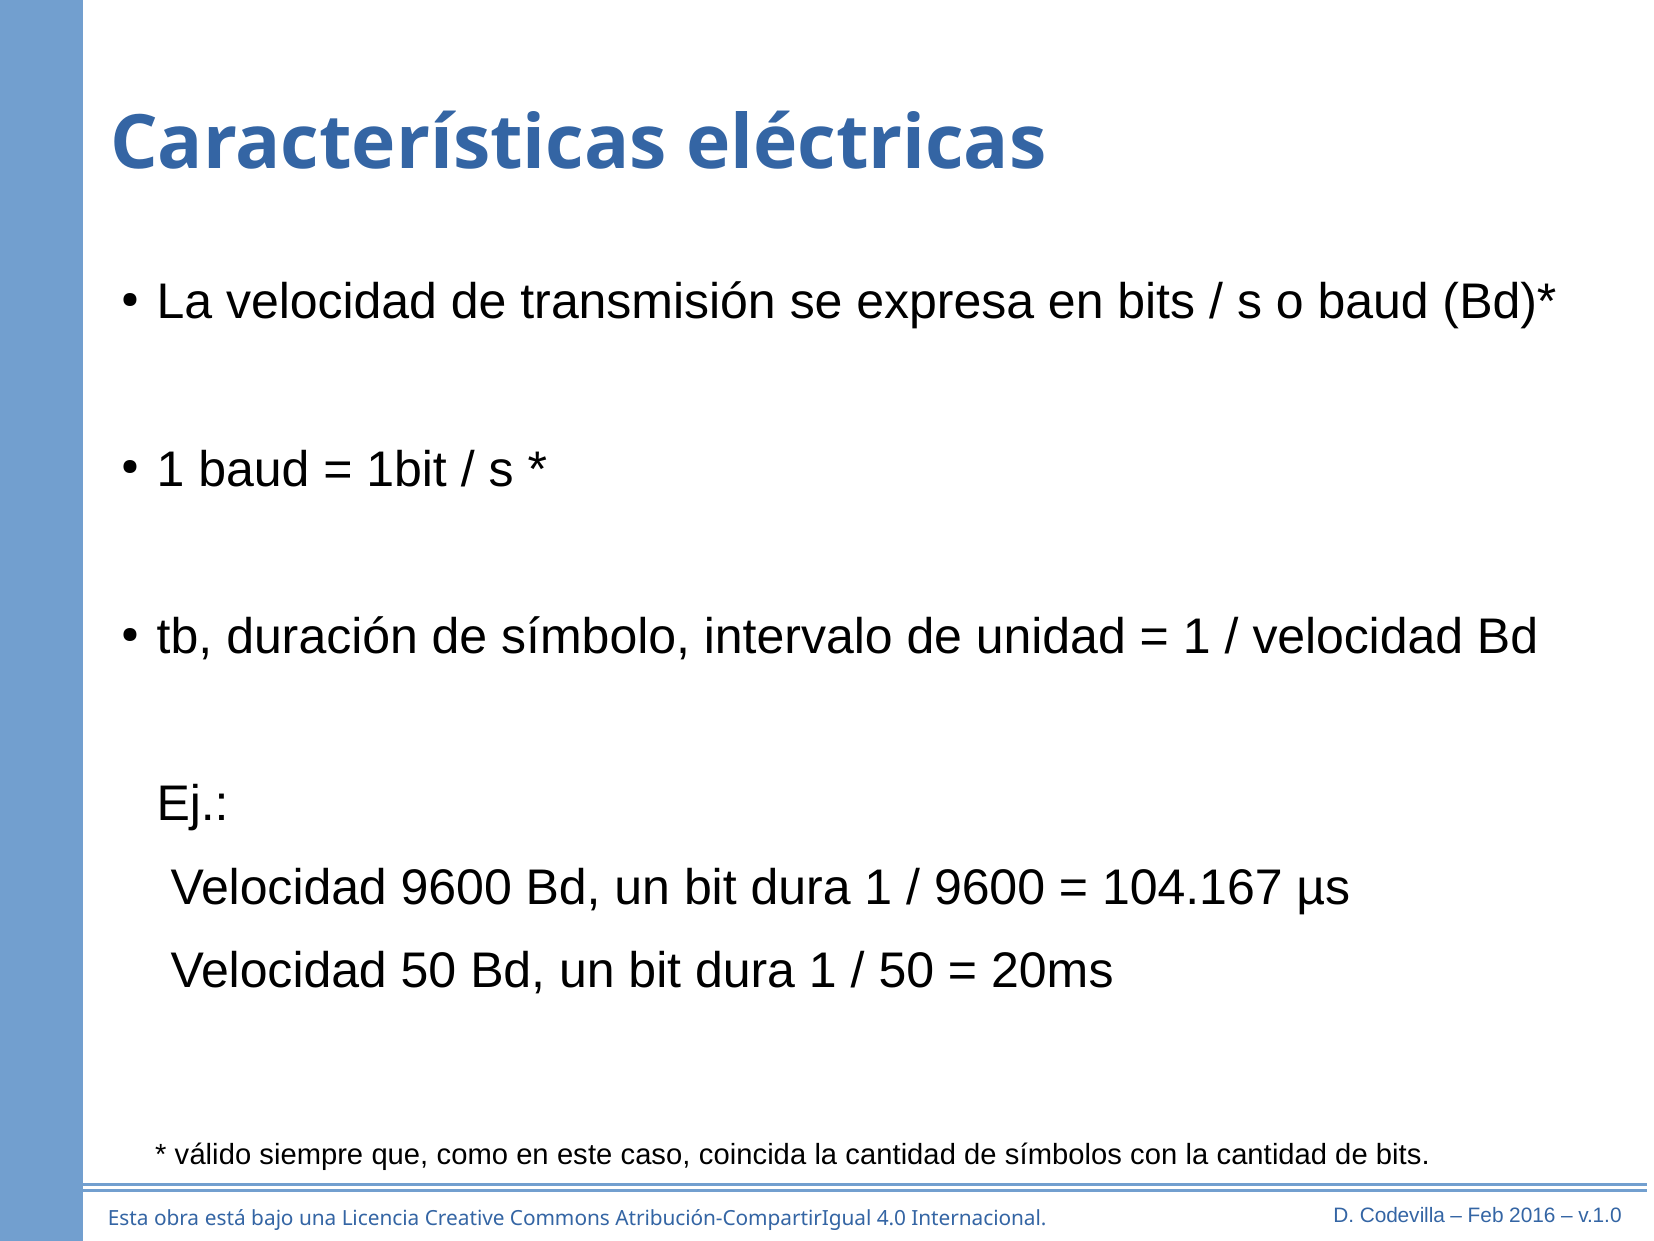

Características eléctricas
La velocidad de transmisión se expresa en bits / s o baud (Bd)*
1 baud = 1bit / s *
tb, duración de símbolo, intervalo de unidad = 1 / velocidad Bd
Ej.:
 Velocidad 9600 Bd, un bit dura 1 / 9600 = 104.167 µs
 Velocidad 50 Bd, un bit dura 1 / 50 = 20ms
* válido siempre que, como en este caso, coincida la cantidad de símbolos con la cantidad de bits.